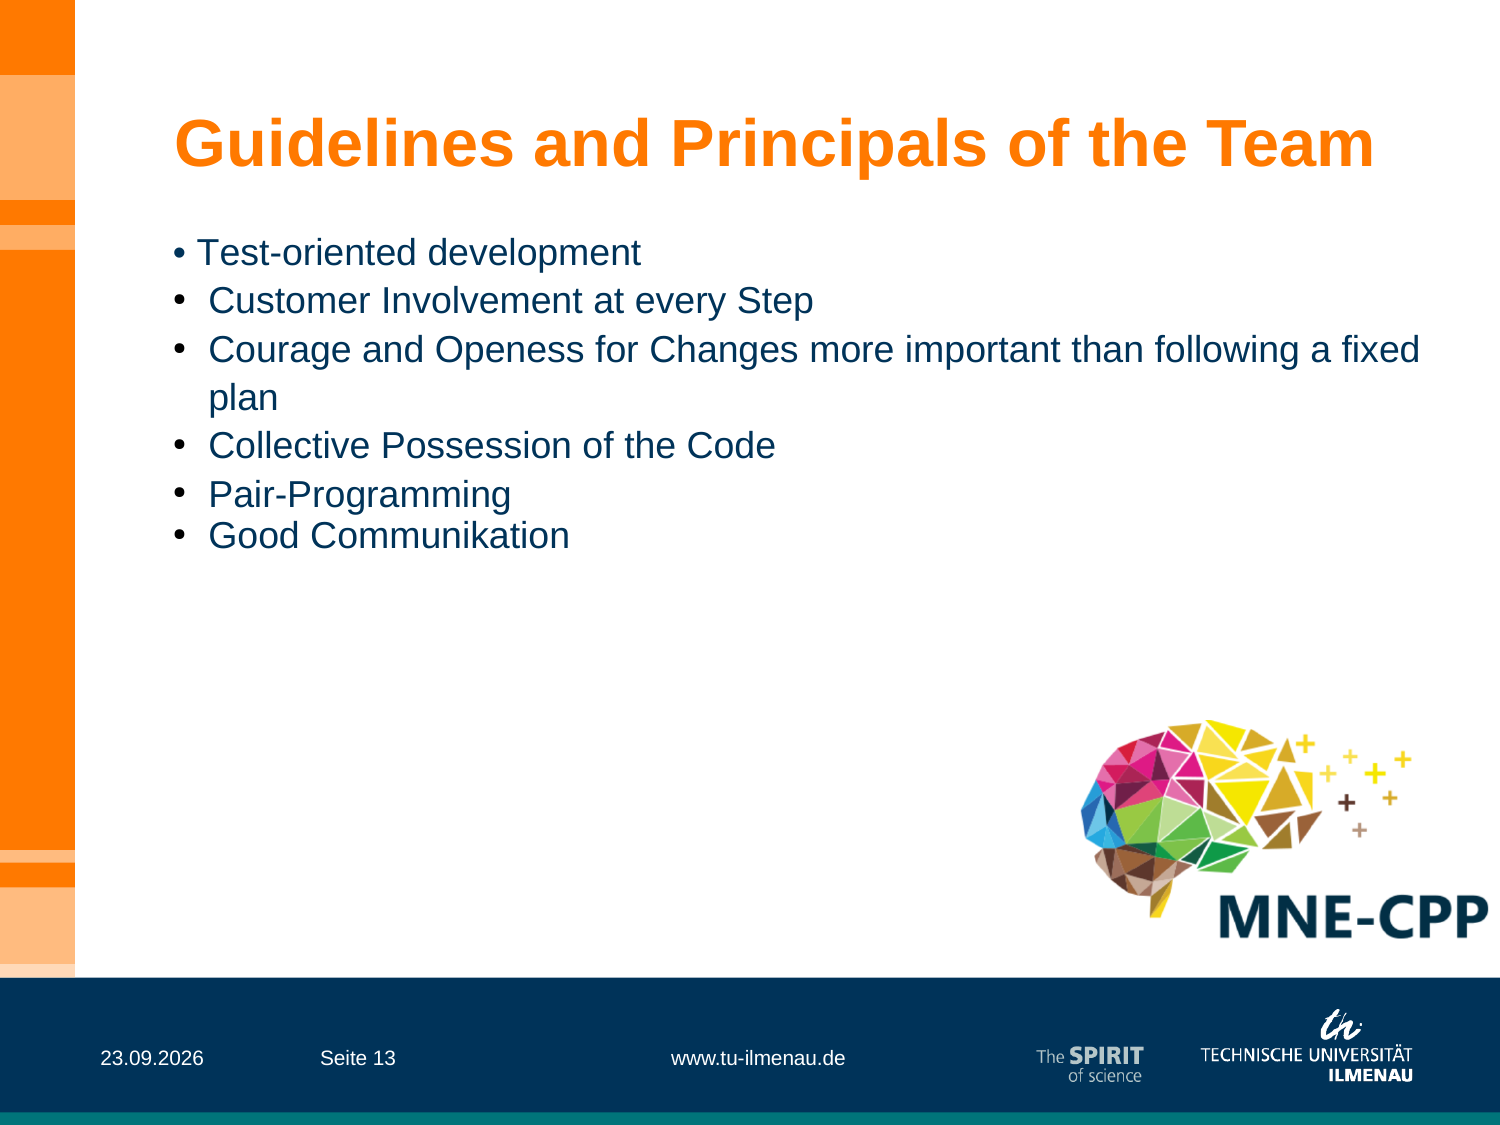

Guidelines and Principals of the Team
• Test-oriented development
Customer Involvement at every Step
Courage and Openess for Changes more important than following a fixed plan
Collective Possession of the Code
Pair-Programming
Good Communikation
Seite
www.tu-ilmenau.de